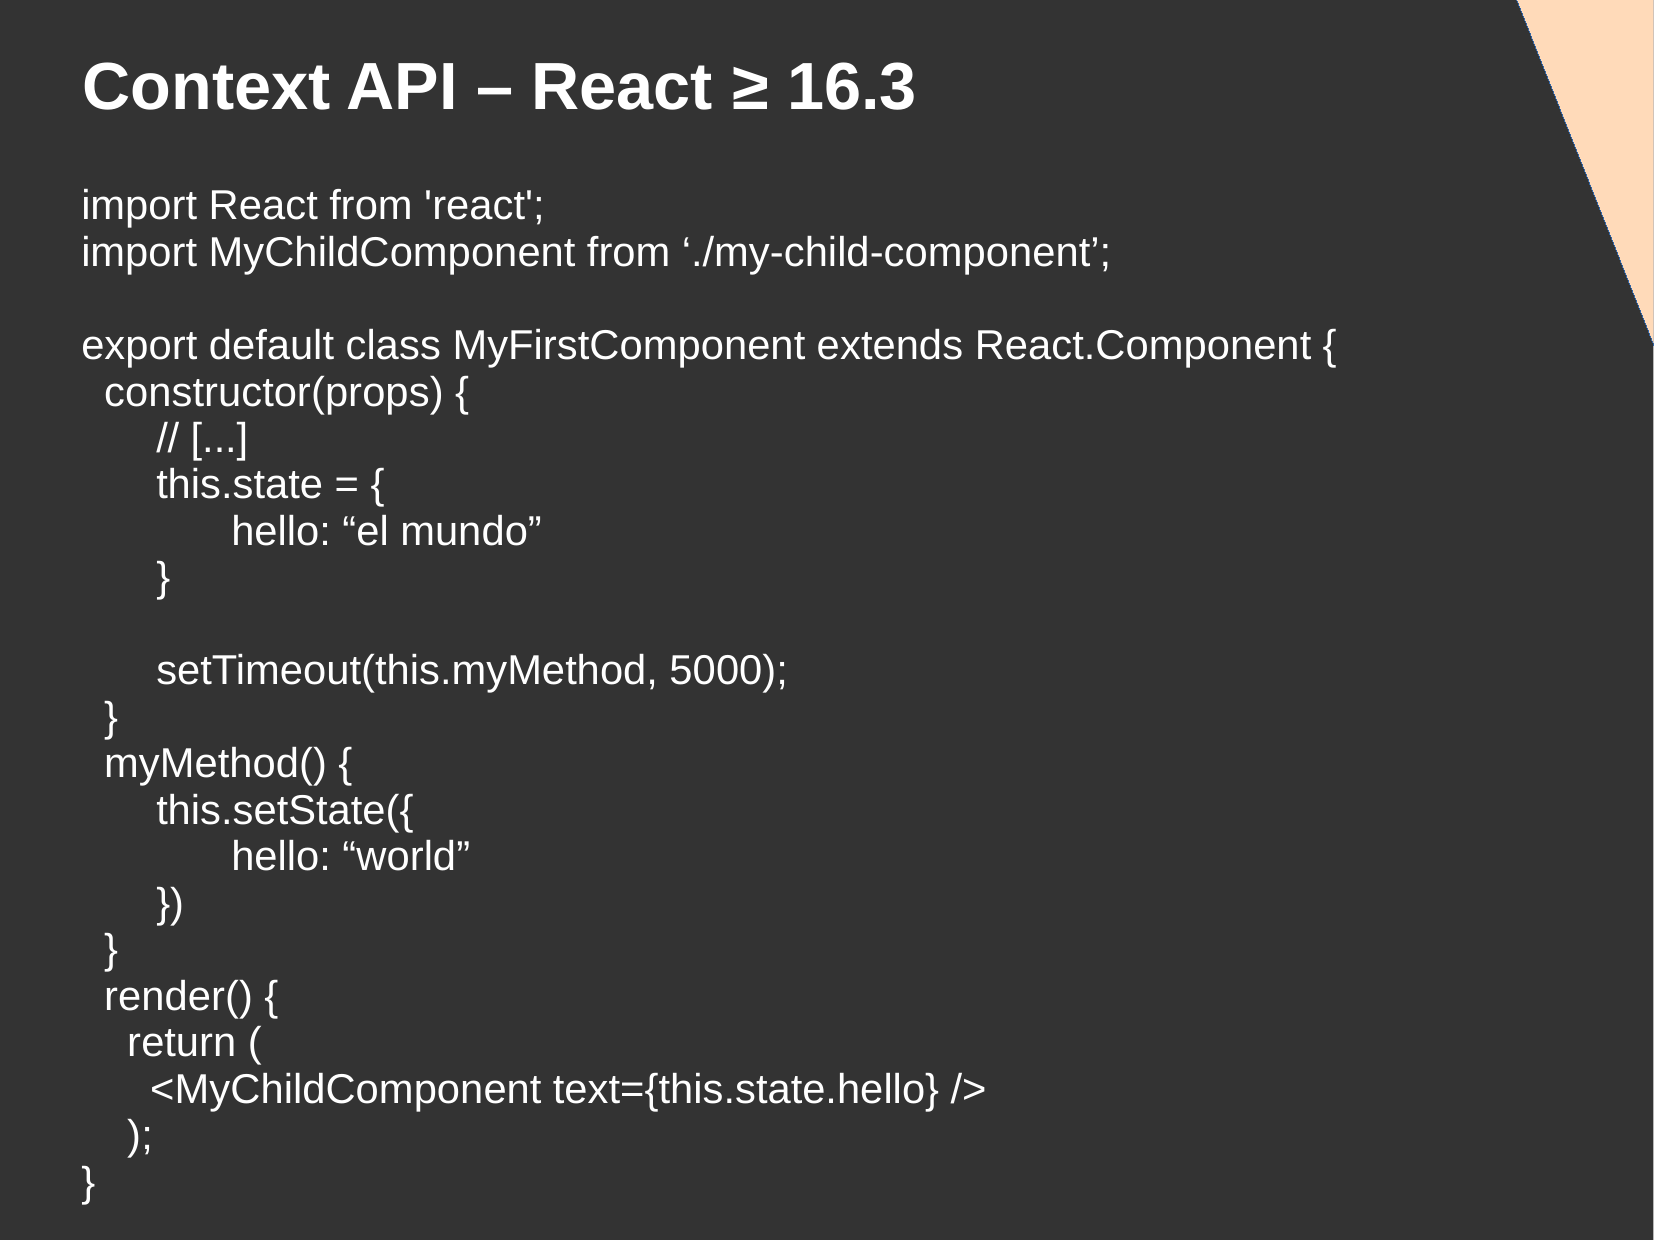

# Context API – React ≥ 16.3
import React from 'react';
import MyChildComponent from ‘./my-child-component’;
export default class MyFirstComponent extends React.Component {
 constructor(props) {
	// [...]
	this.state = {
		hello: “el mundo”
	}
	setTimeout(this.myMethod, 5000);
 }
 myMethod() {
	this.setState({
		hello: “world”
	})
 }
 render() {
 return (
 <MyChildComponent text={this.state.hello} />
 );
}